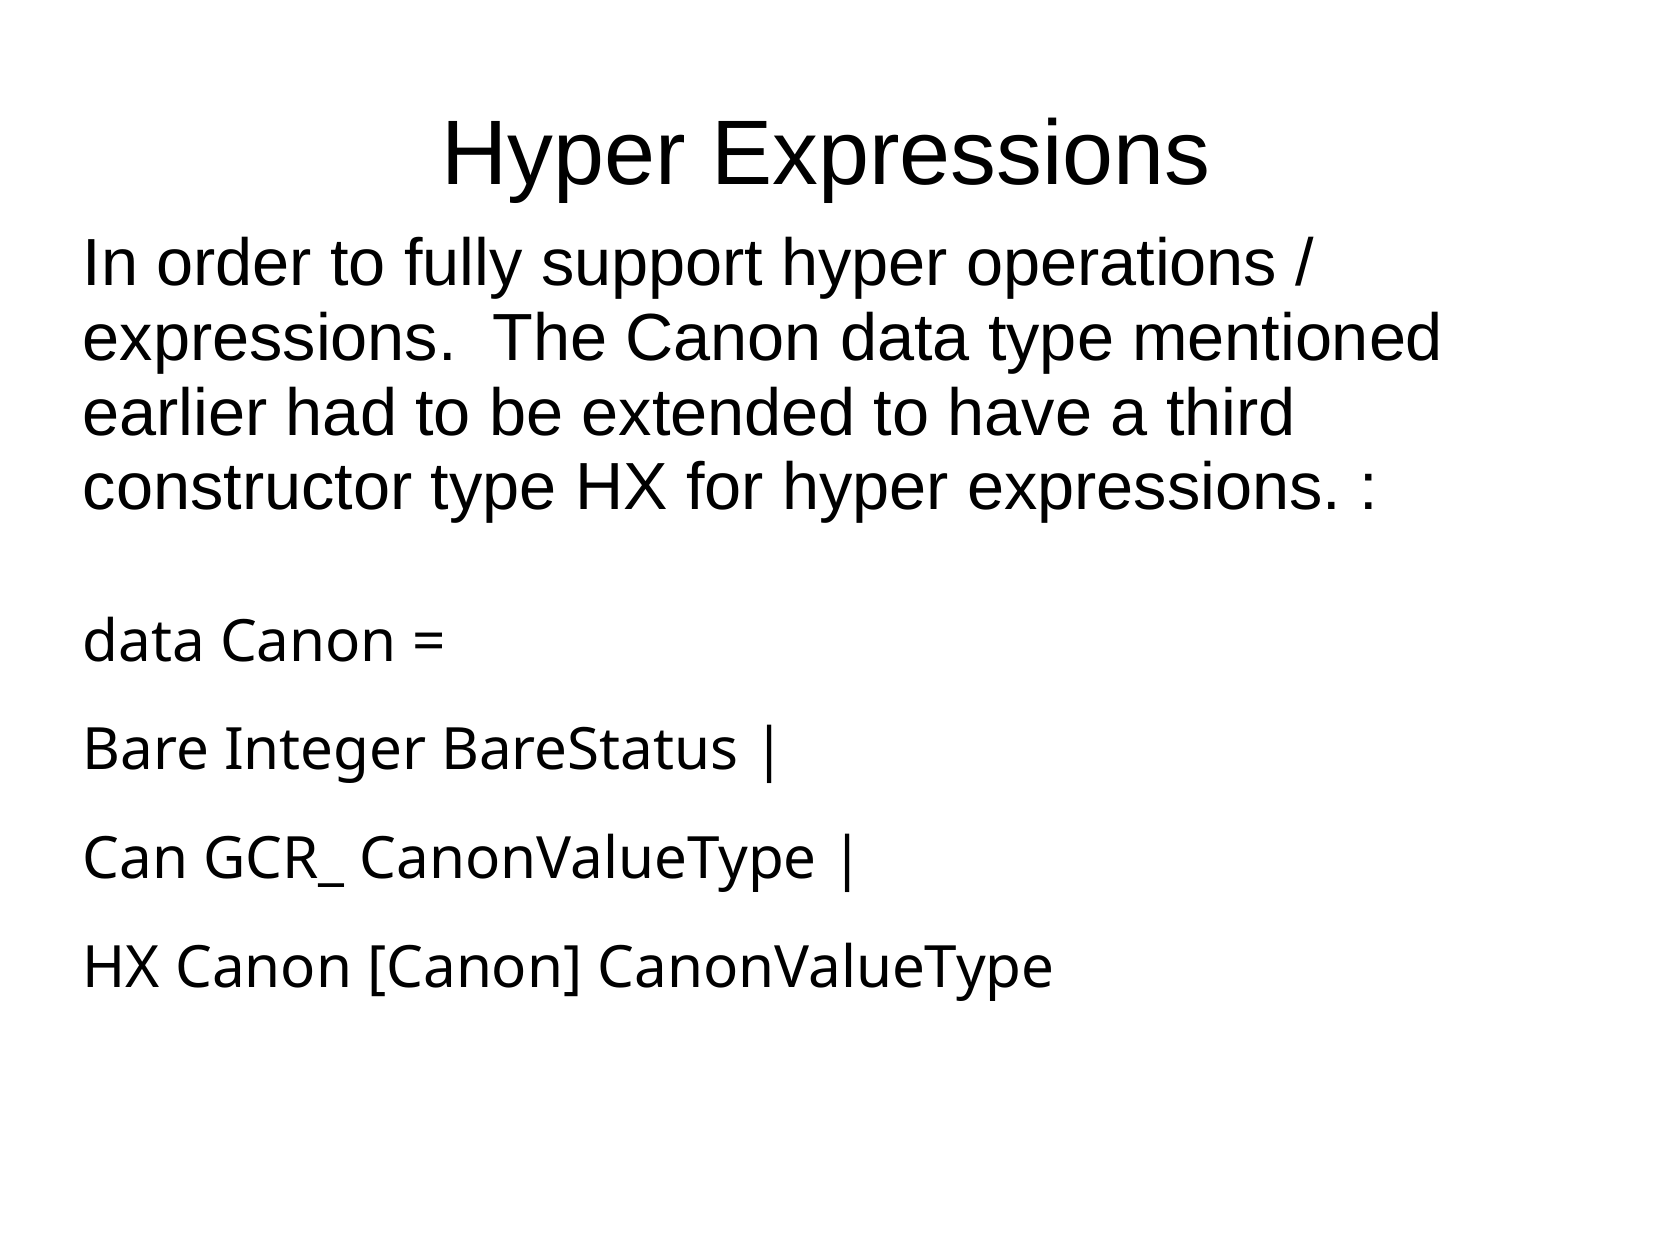

# Hyper Expressions
In order to fully support hyper operations / expressions. The Canon data type mentioned earlier had to be extended to have a third constructor type HX for hyper expressions. :
data Canon =
Bare Integer BareStatus |
Can GCR_ CanonValueType |
HX Canon [Canon] CanonValueType